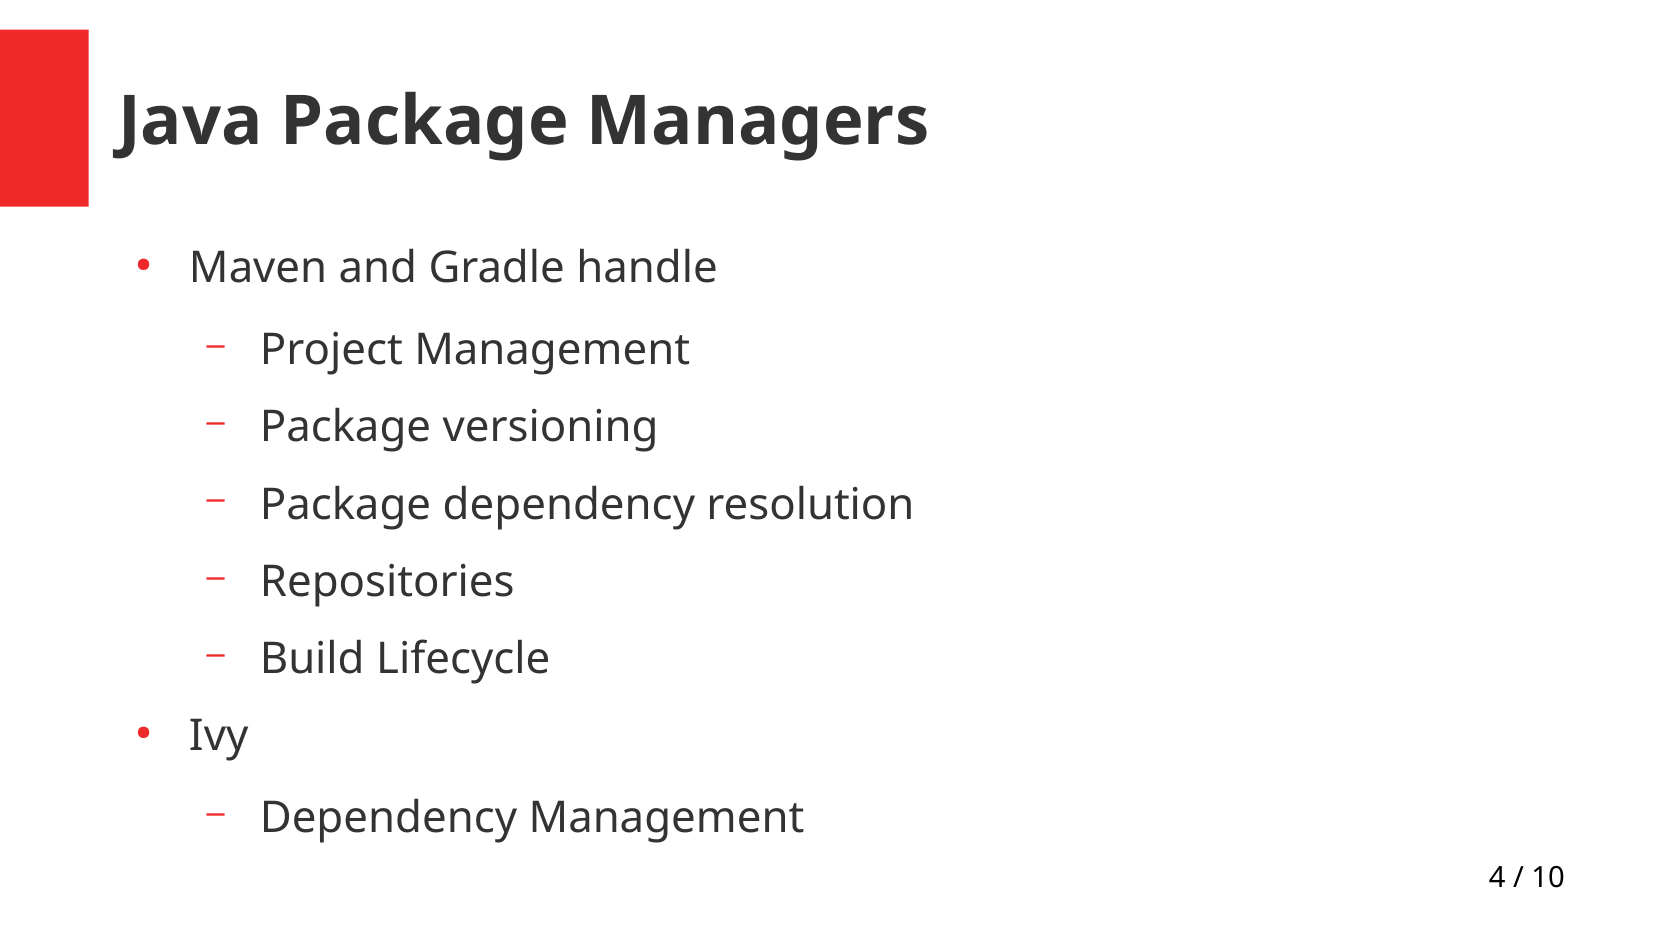

# Java Package Managers
Maven and Gradle handle
Project Management
Package versioning
Package dependency resolution
Repositories
Build Lifecycle
Ivy
Dependency Management
4